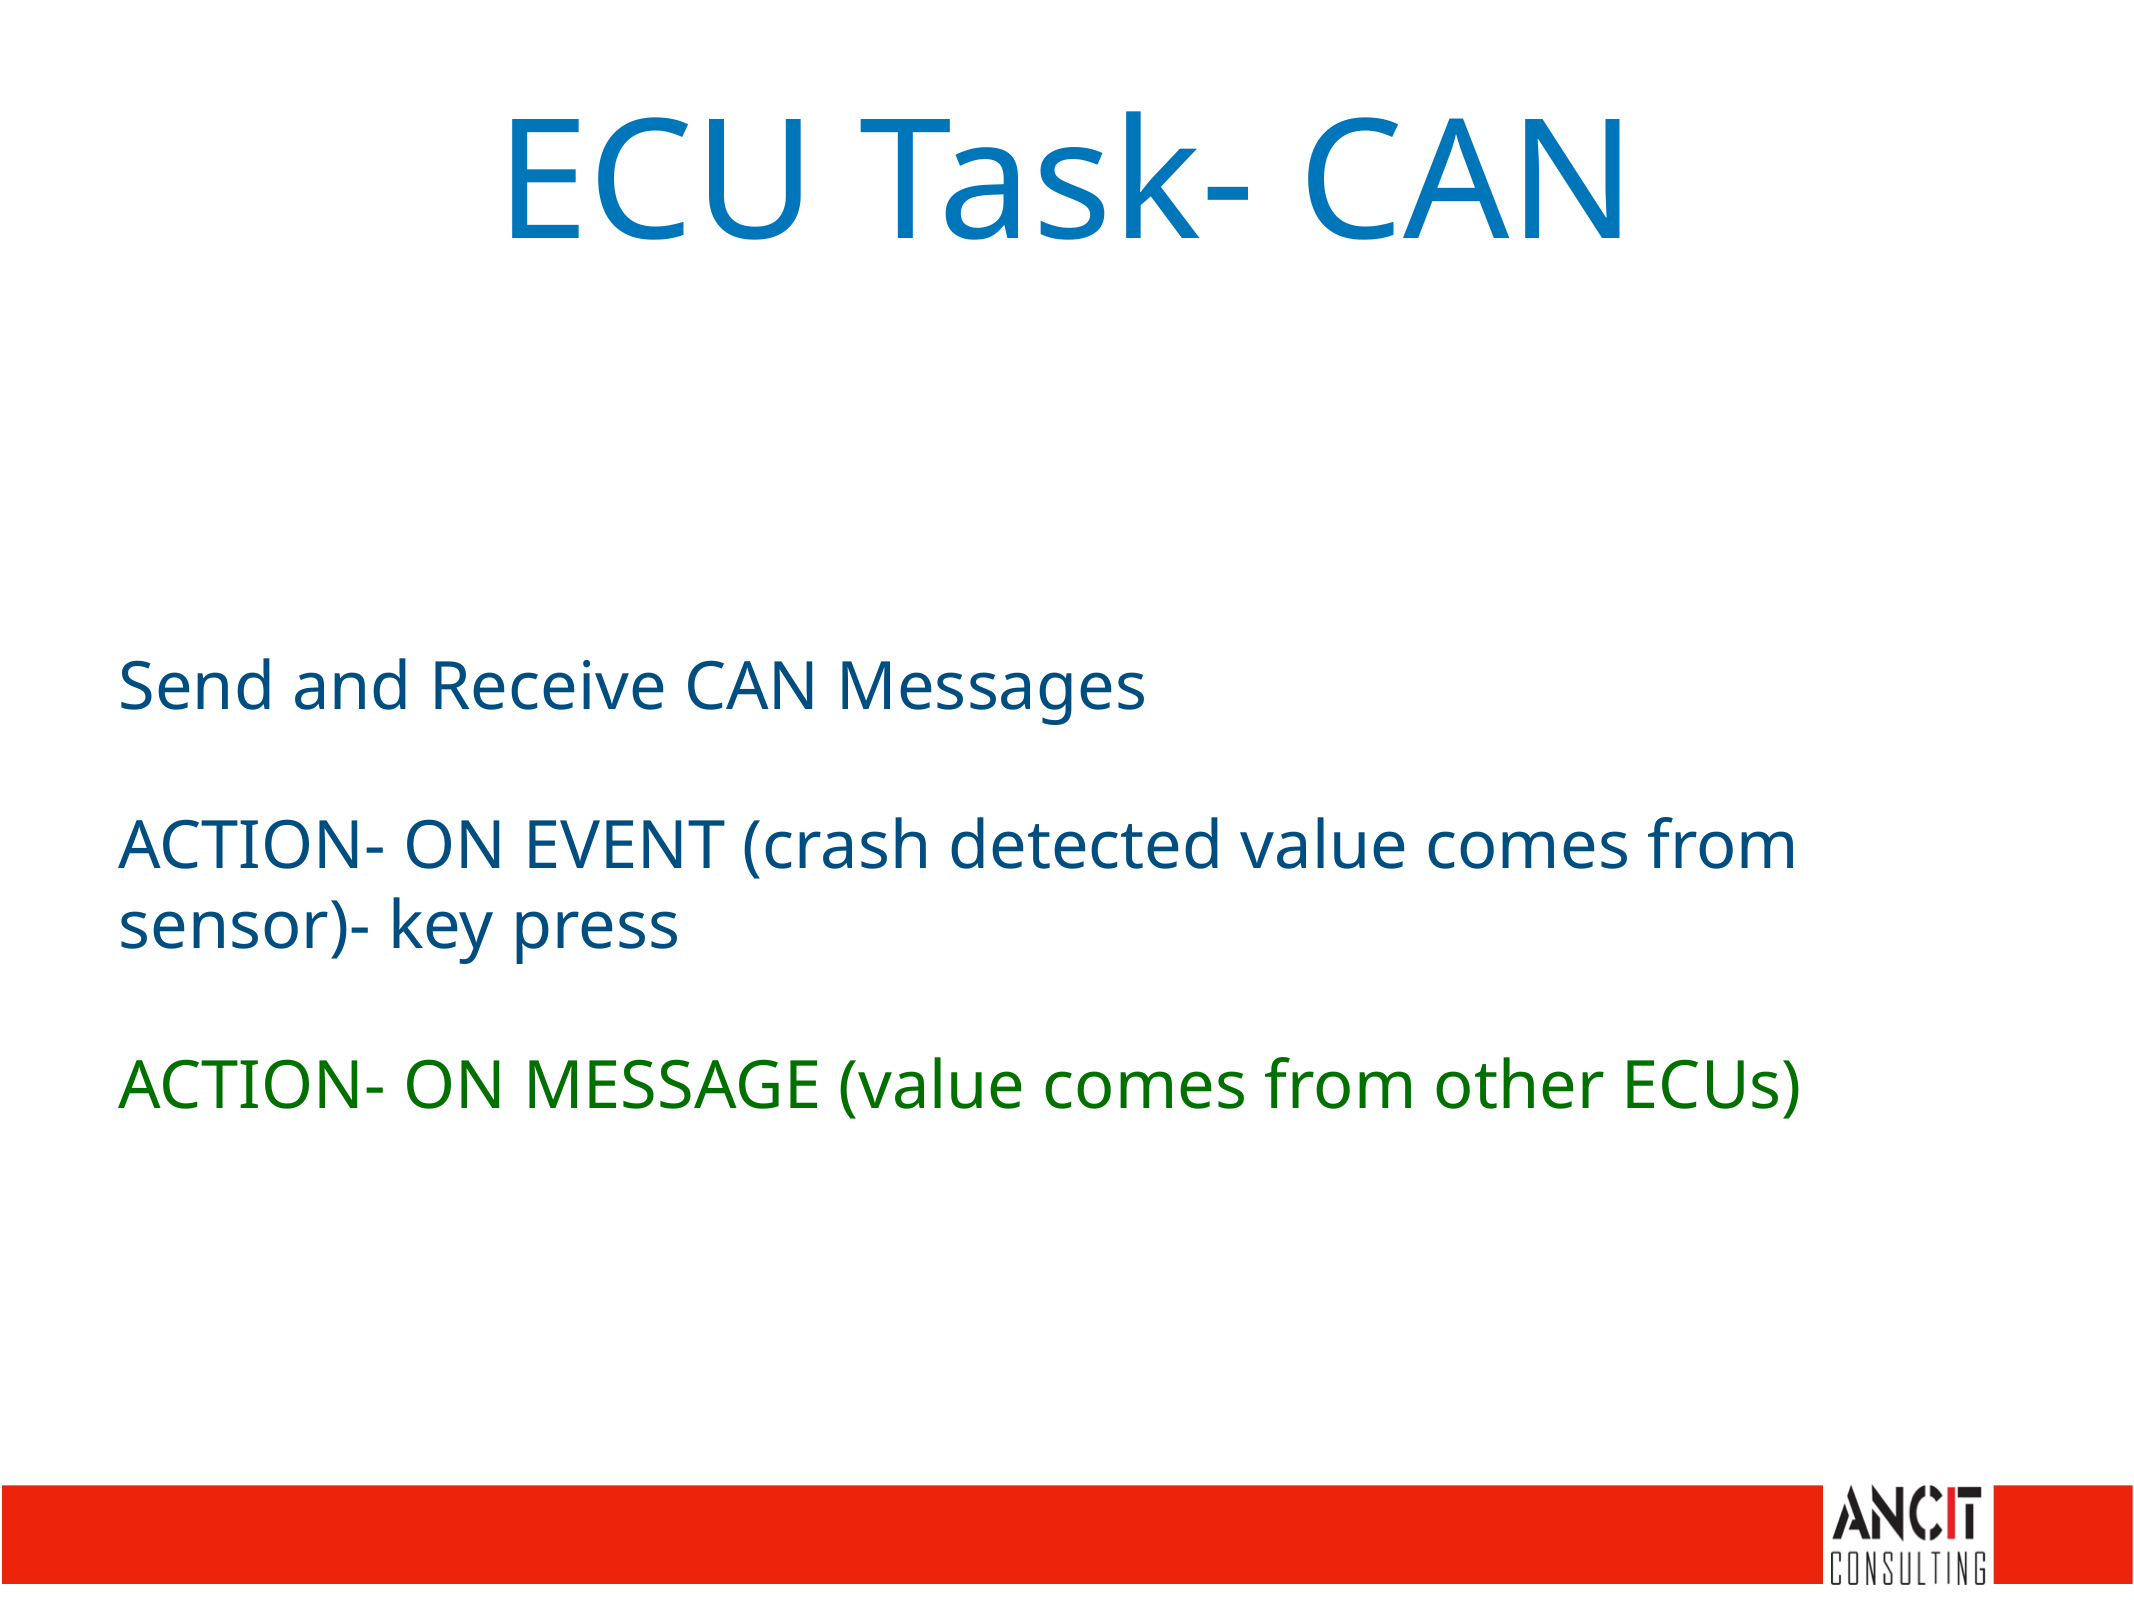

# ECU Task- CAN
Send and Receive CAN Messages
ACTION- ON EVENT (crash detected value comes from sensor)- key press
ACTION- ON MESSAGE (value comes from other ECUs)